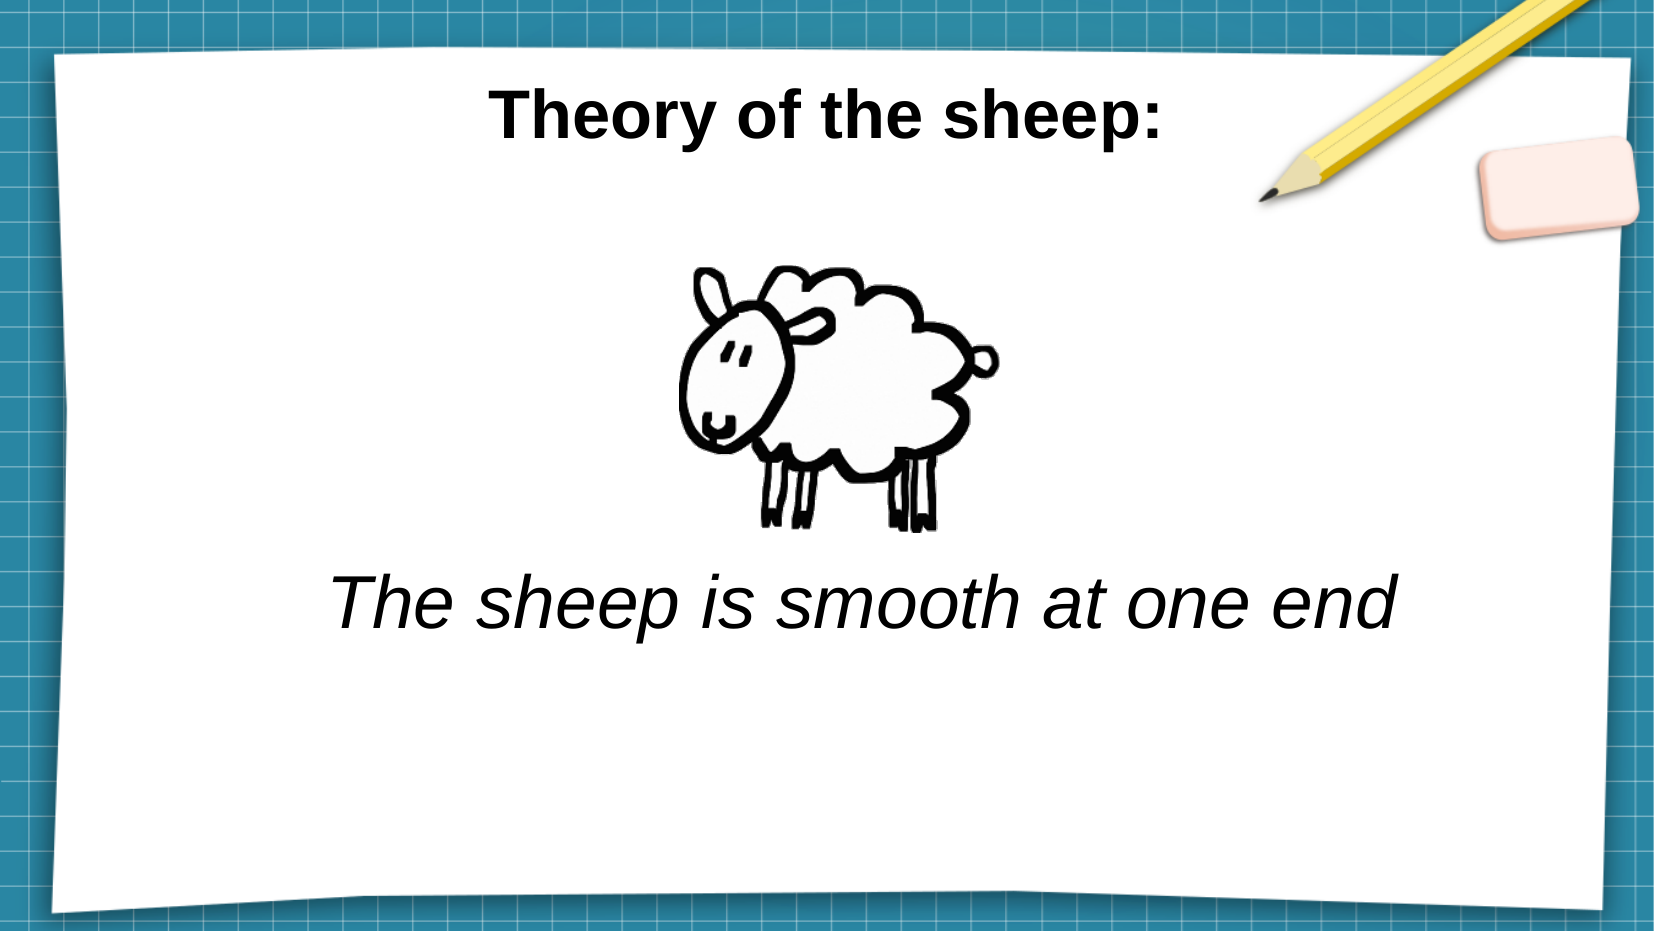

# Theory of the sheep:
The sheep is smooth at one end